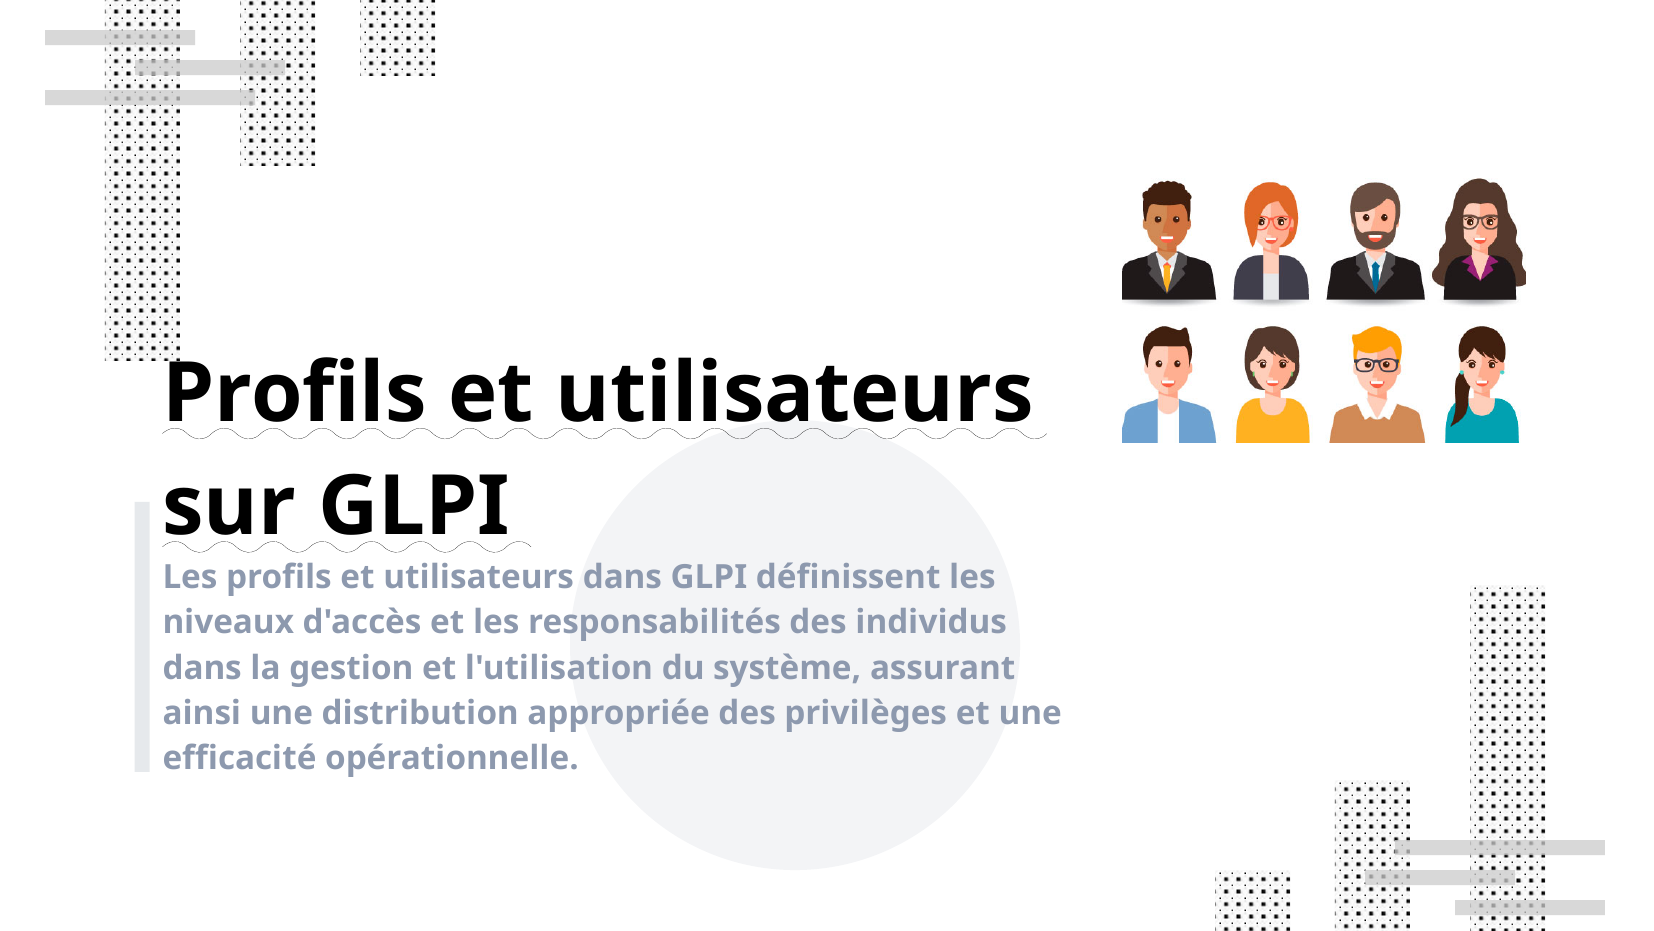

Profils et utilisateurs sur GLPI
Les profils et utilisateurs dans GLPI définissent les niveaux d'accès et les responsabilités des individus dans la gestion et l'utilisation du système, assurant ainsi une distribution appropriée des privilèges et une efficacité opérationnelle.